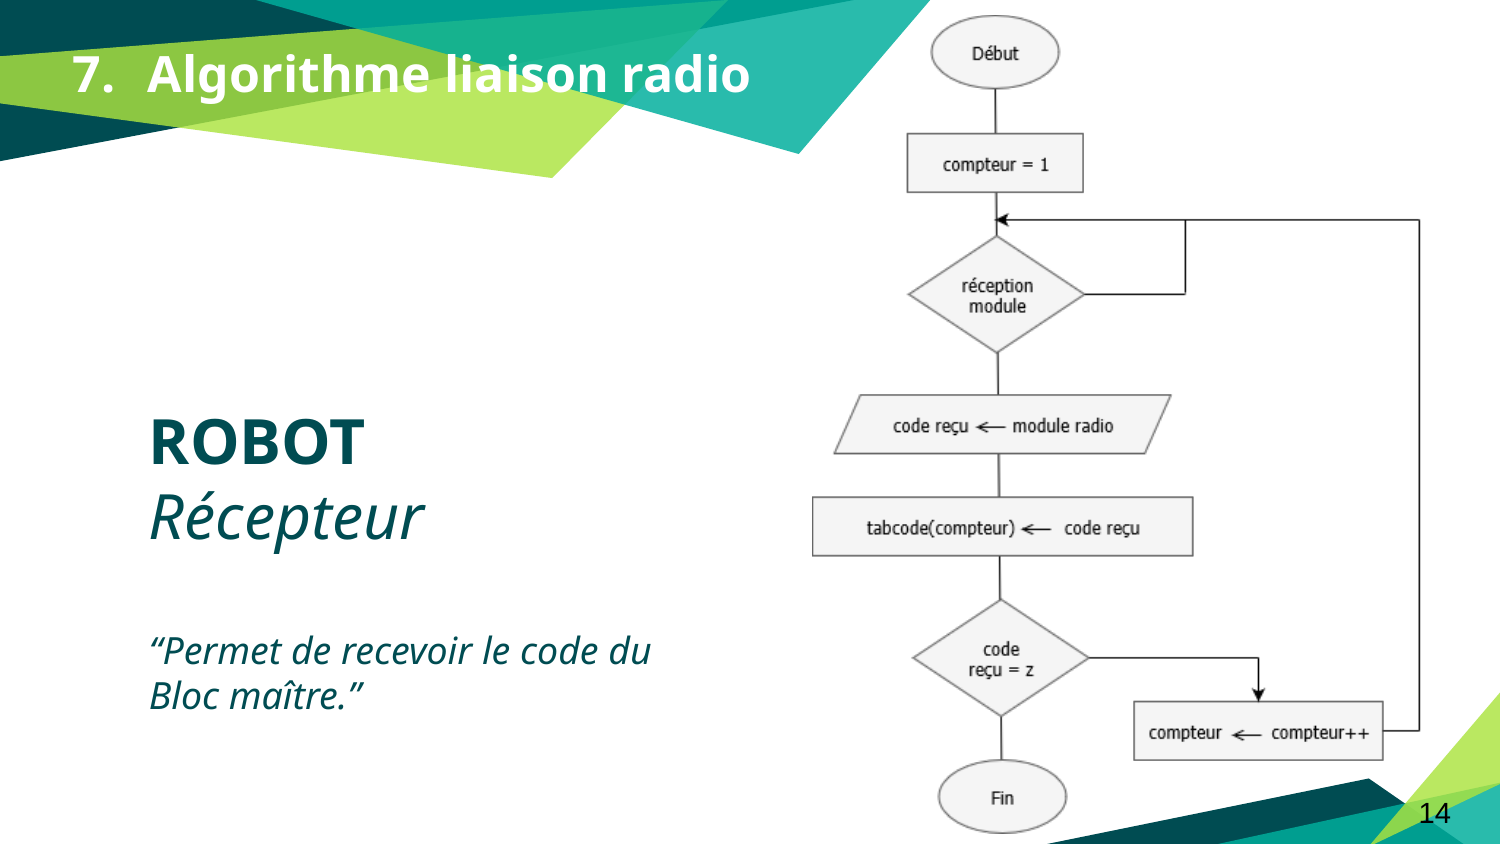

# 7.	Algorithme liaison radio
ROBOT
Récepteur
“Permet de recevoir le code du
Bloc maître.”